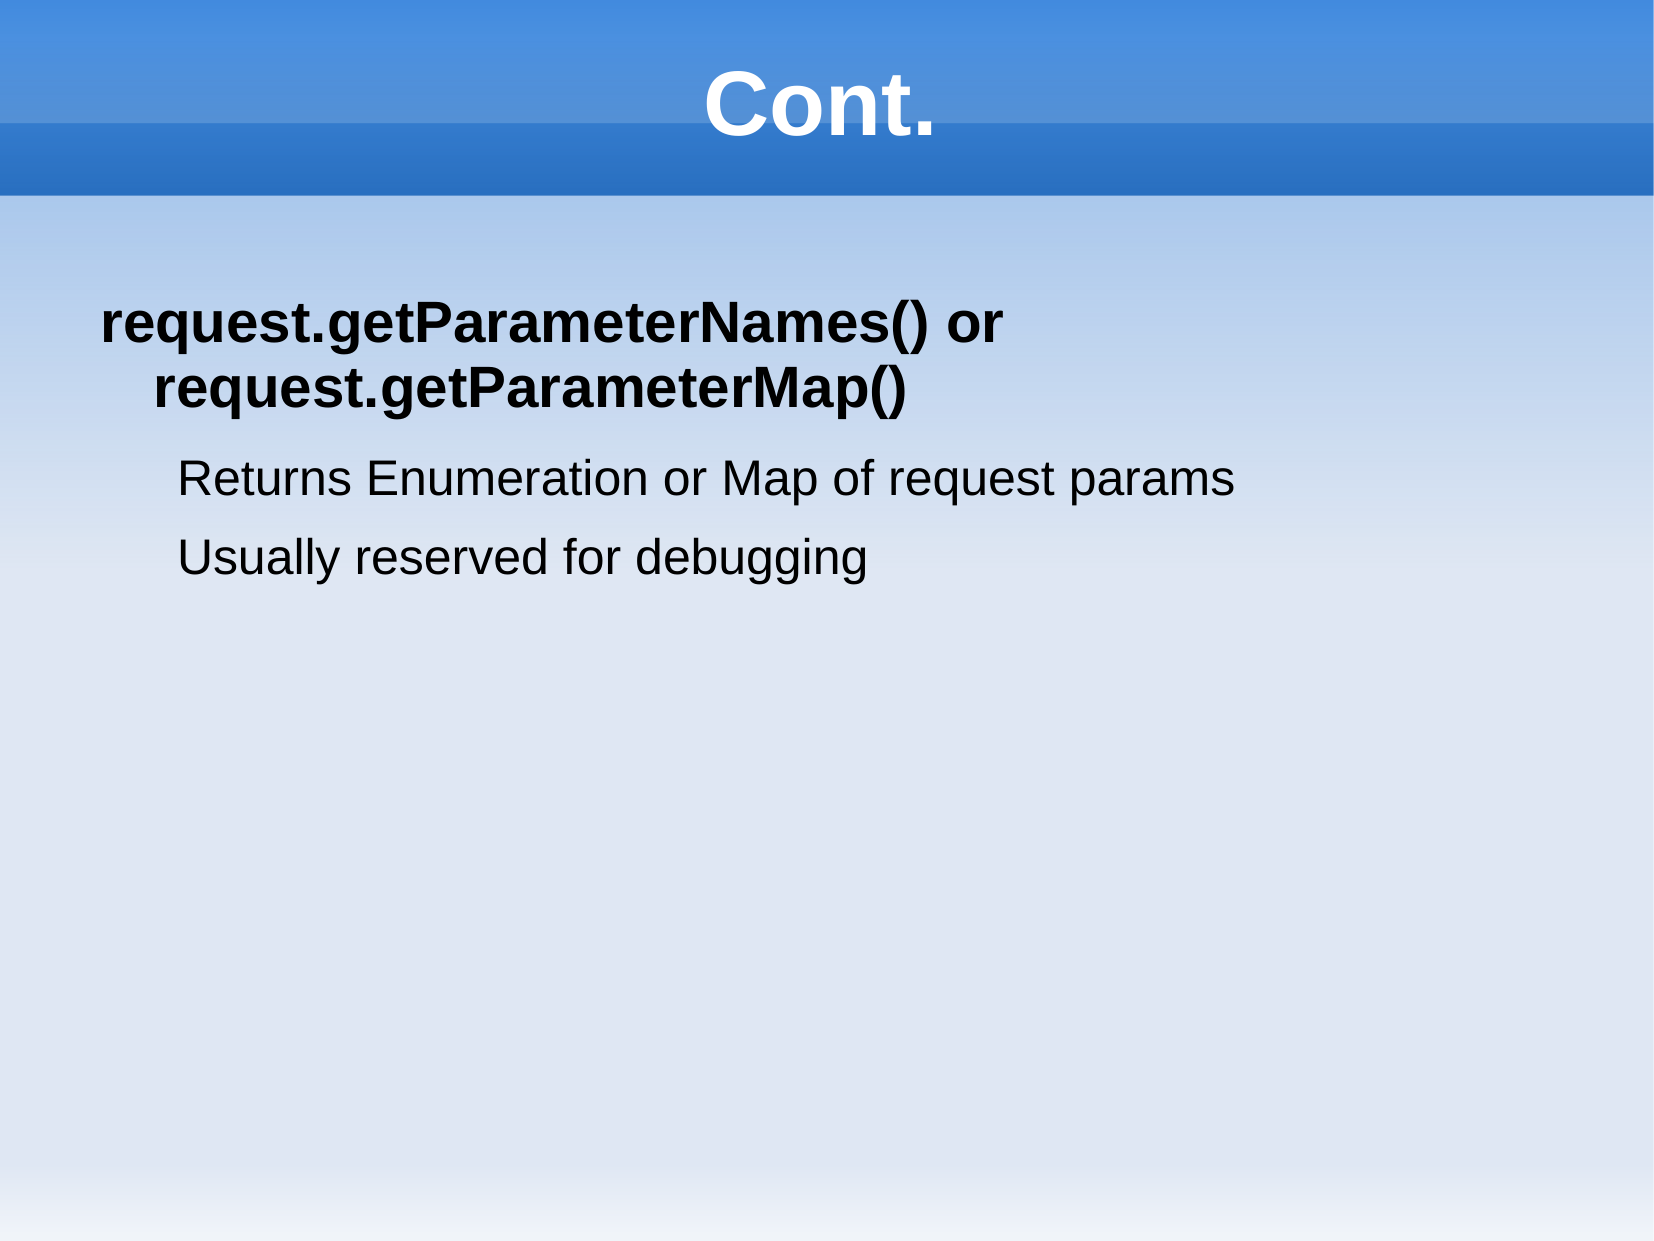

# Cont.
request.getParameterNames() or request.getParameterMap()
Returns Enumeration or Map of request params
Usually reserved for debugging